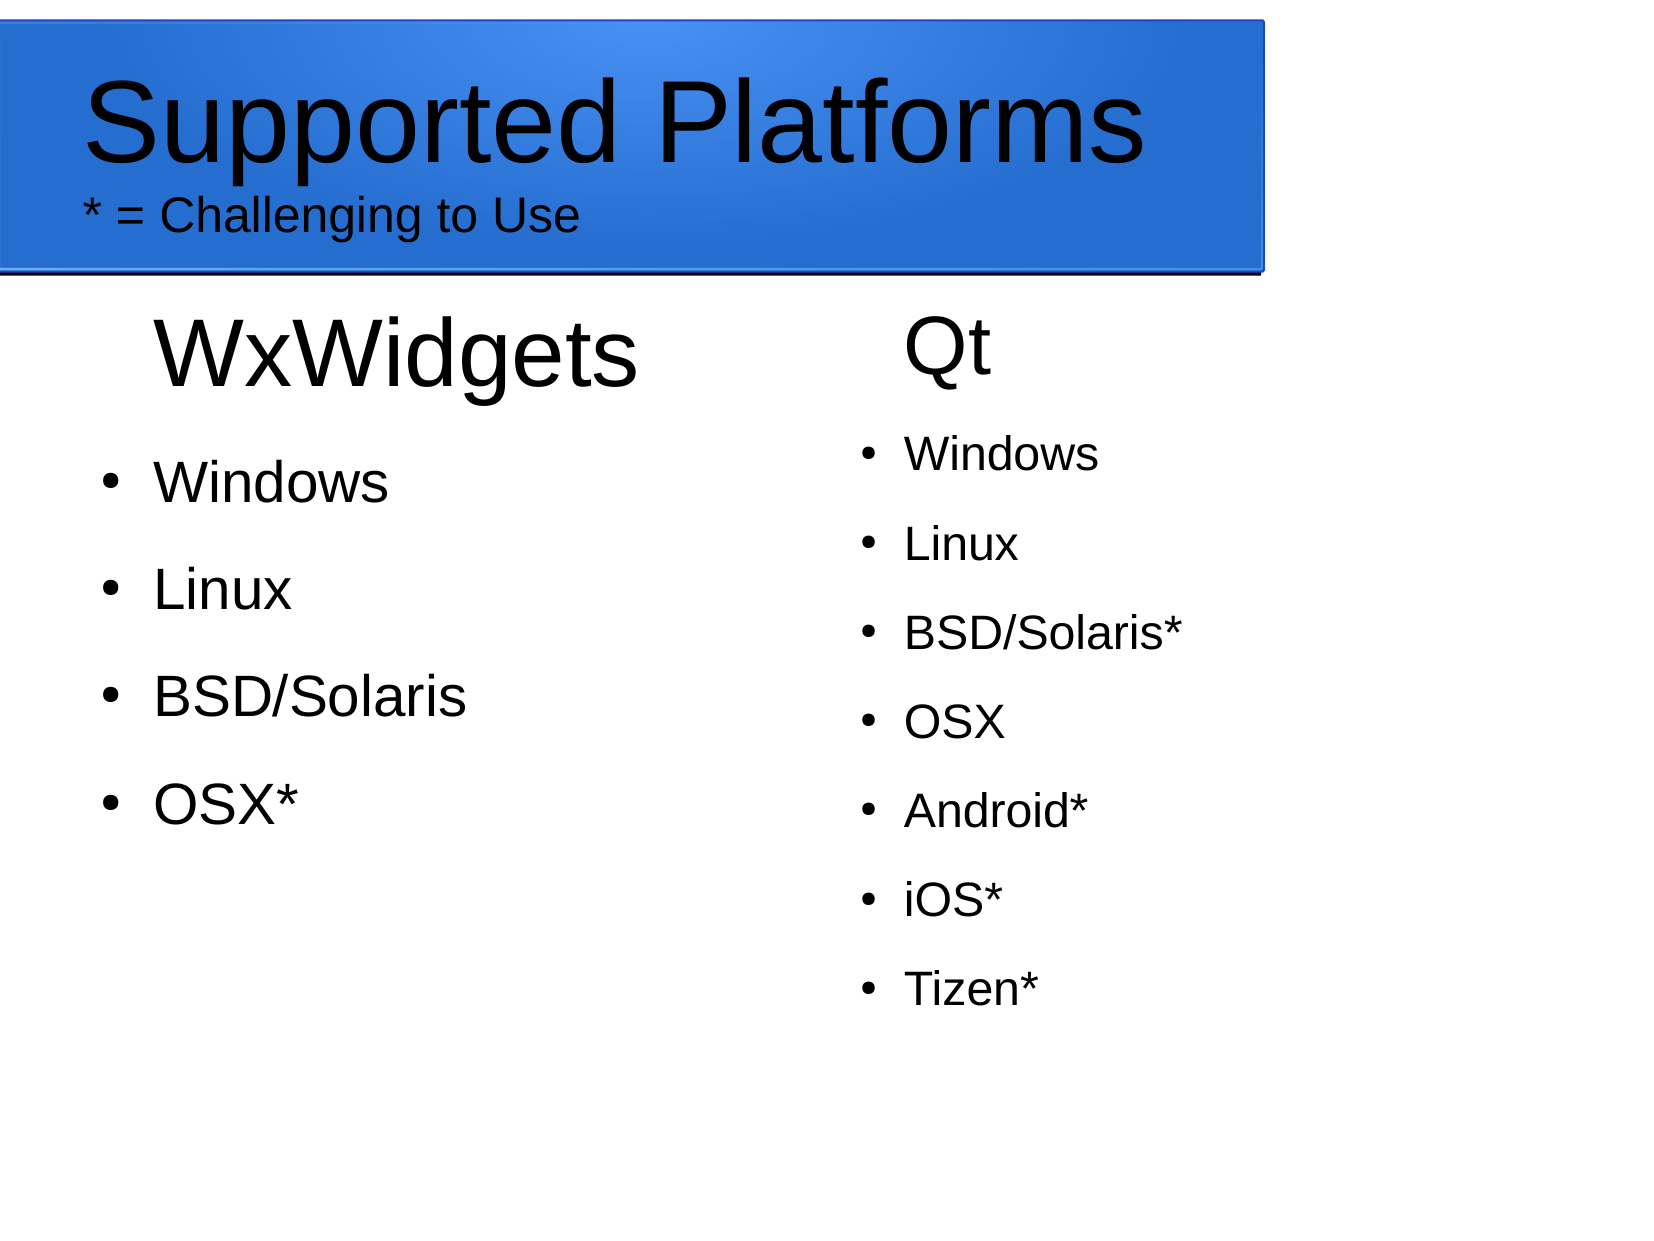

# Supported Platforms * = Challenging to Use
WxWidgets
Windows
Linux
BSD/Solaris
OSX*
Qt
Windows
Linux
BSD/Solaris*
OSX
Android*
iOS*
Tizen*